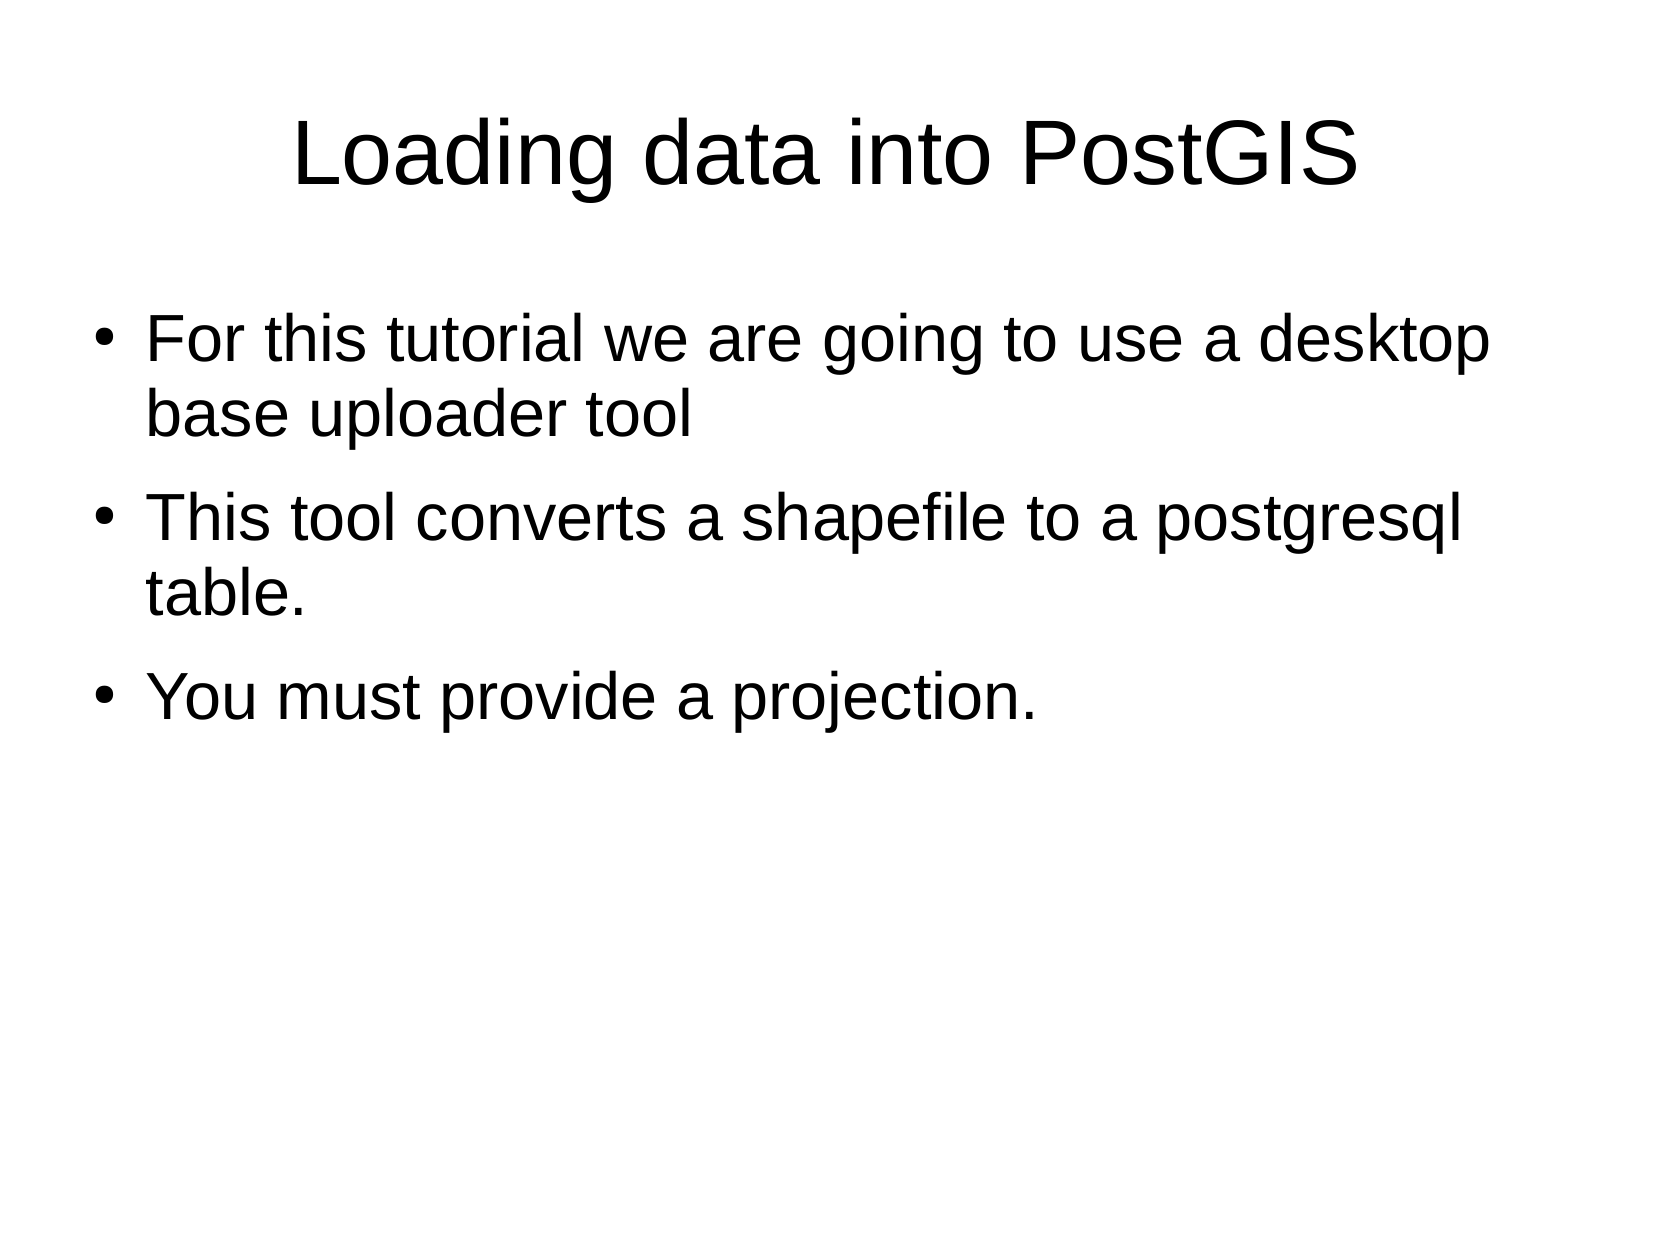

# Loading data into PostGIS
For this tutorial we are going to use a desktop base uploader tool
This tool converts a shapefile to a postgresql table.
You must provide a projection.